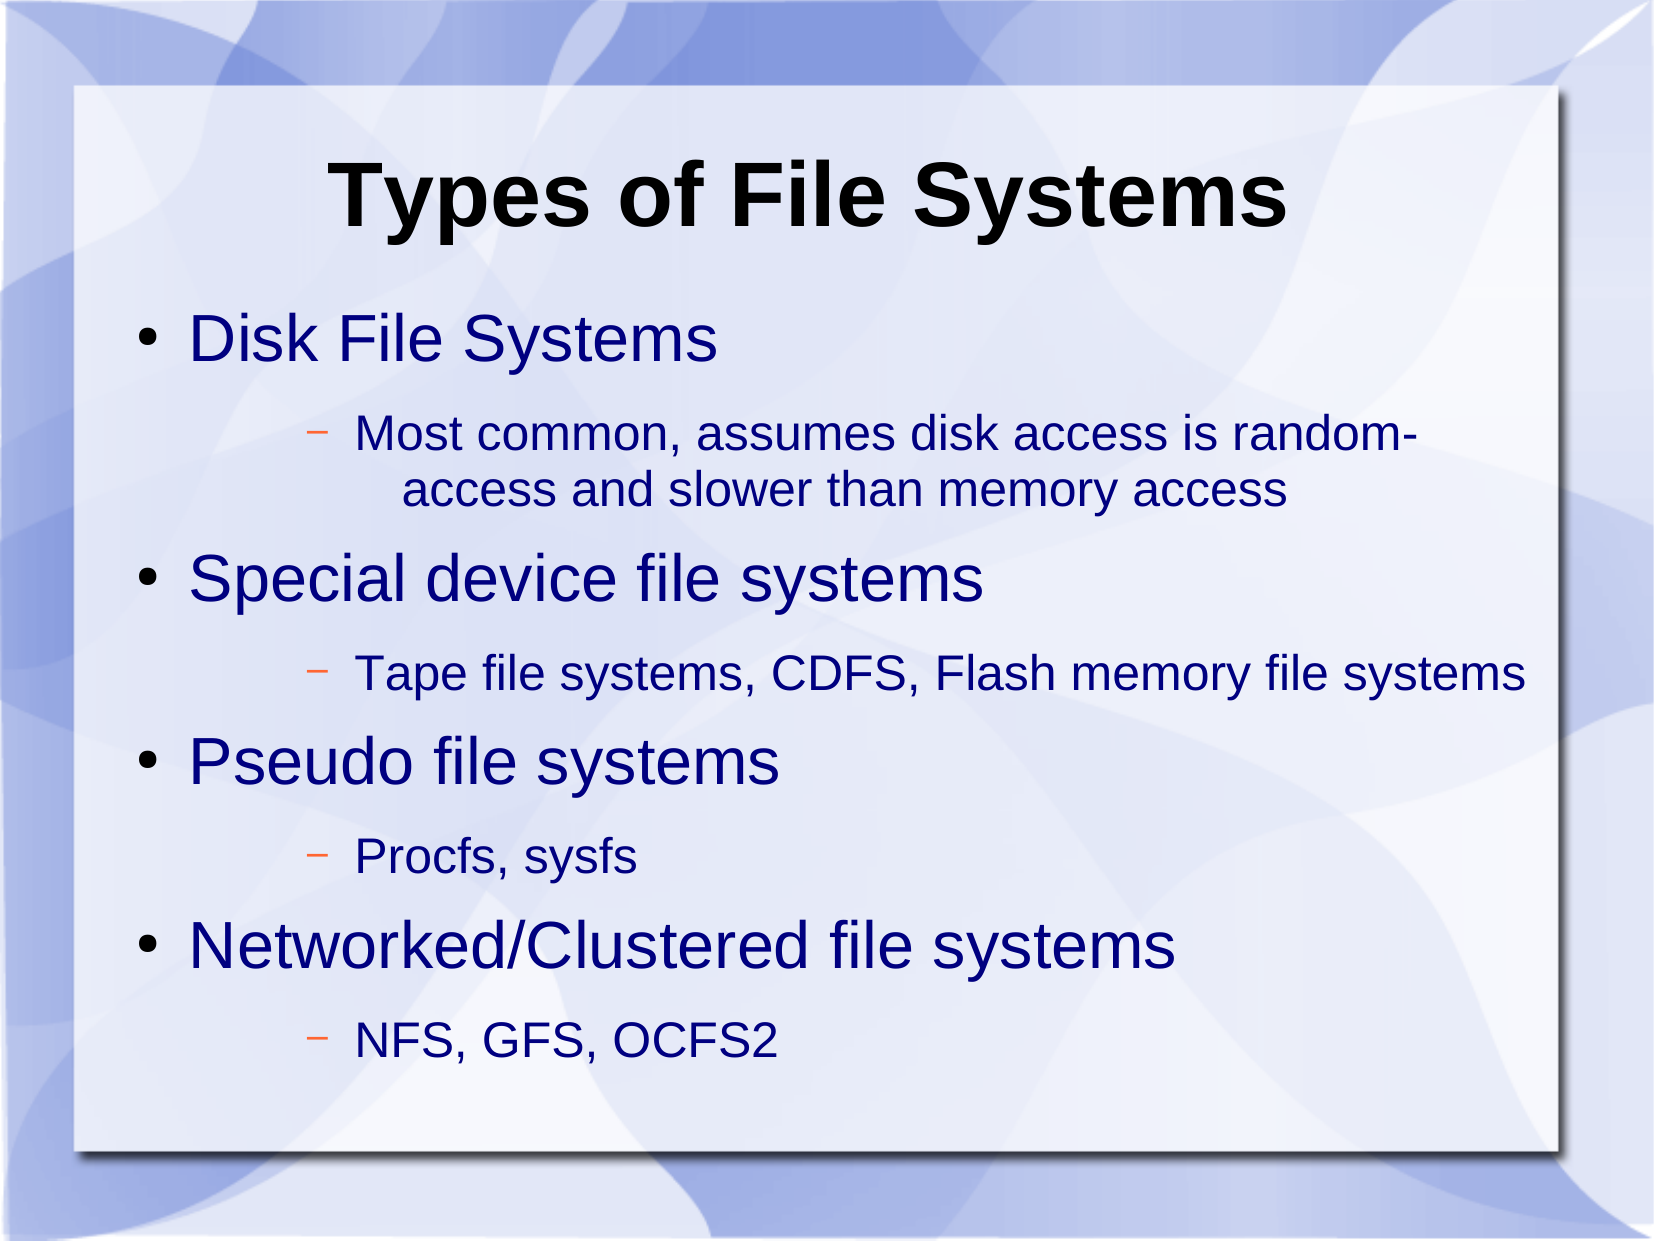

# Types of File Systems
Disk File Systems
Most common, assumes disk access is random-access and slower than memory access
Special device file systems
Tape file systems, CDFS, Flash memory file systems
Pseudo file systems
Procfs, sysfs
Networked/Clustered file systems
NFS, GFS, OCFS2